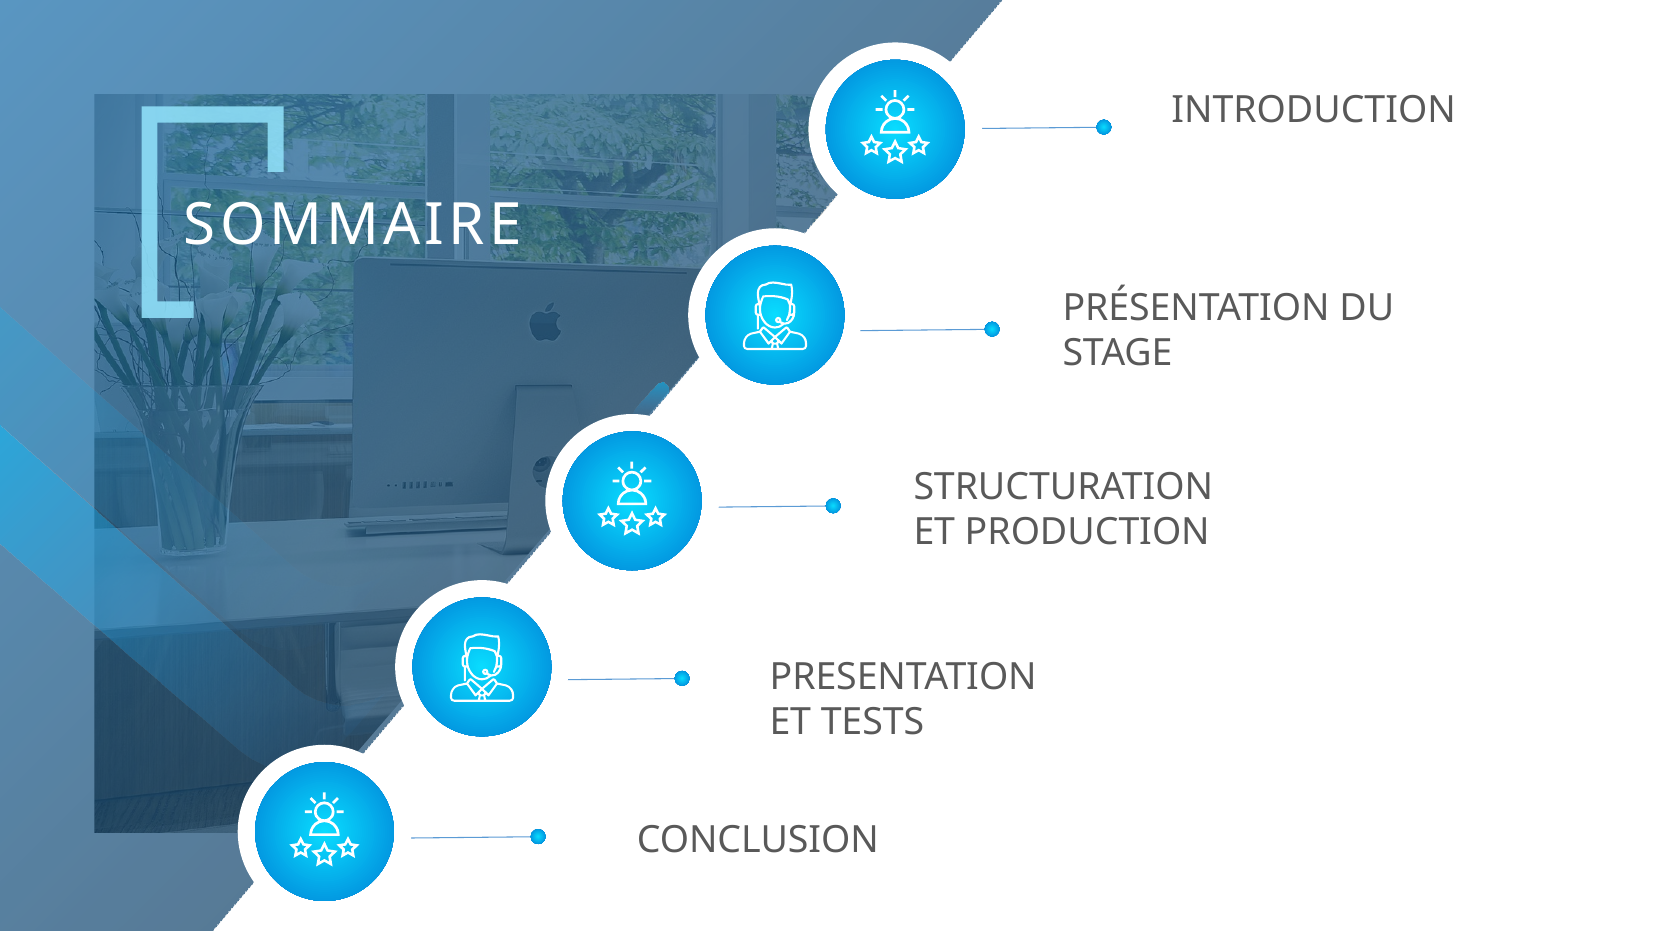

INTRODUCTION
SOMMAIRE
PRÉSENTATION DU
STAGE
STRUCTURATION
ET PRODUCTION
PRESENTATION
ET TESTS
CONCLUSION